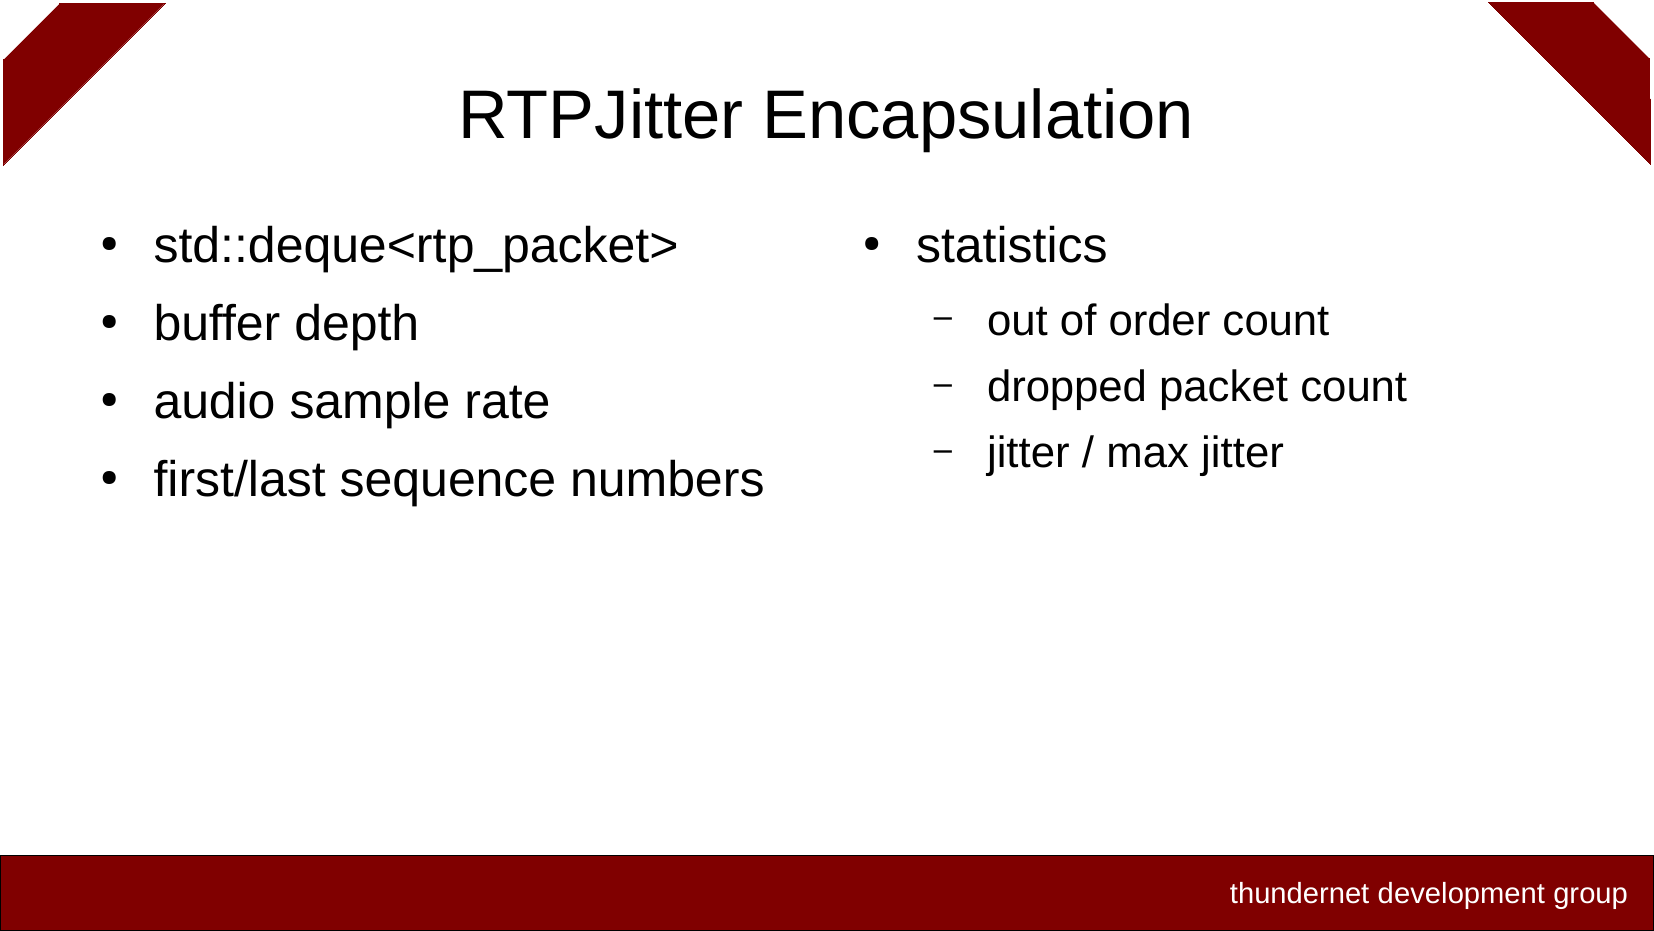

# RTPJitter Encapsulation
std::deque<rtp_packet>
buffer depth
audio sample rate
first/last sequence numbers
statistics
out of order count
dropped packet count
jitter / max jitter
thundernet development group